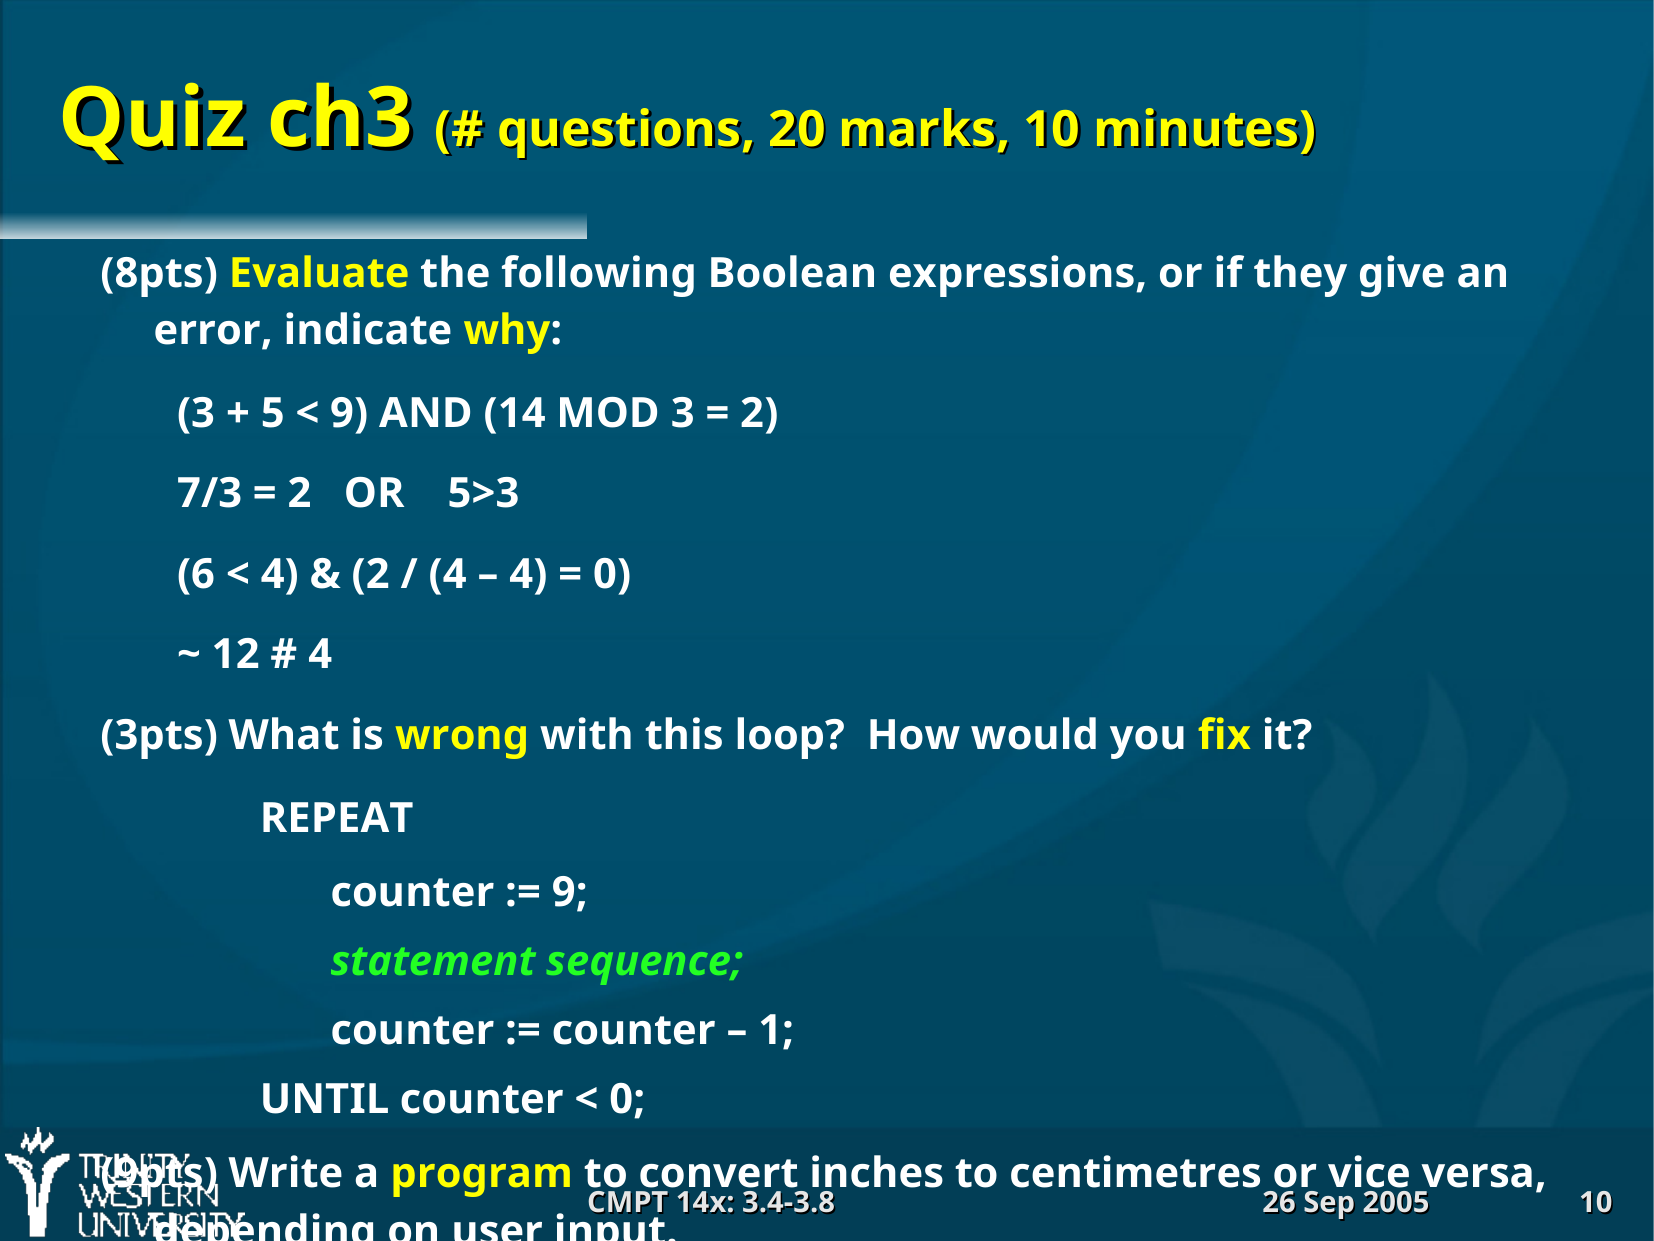

# Quiz ch3 (# questions, 20 marks, 10 minutes)
(8pts) Evaluate the following Boolean expressions, or if they give an error, indicate why:
(3 + 5 < 9) AND (14 MOD 3 = 2)
7/3 = 2 OR 5>3
(6 < 4) & (2 / (4 – 4) = 0)
~ 12 # 4
(3pts) What is wrong with this loop? How would you fix it?
REPEAT
counter := 9;
statement sequence;
counter := counter – 1;
UNTIL counter < 0;
(9pts) Write a program to convert inches to centimetres or vice versa, depending on user input.
CMPT 14x: 3.4-3.8
26 Sep 2005
10